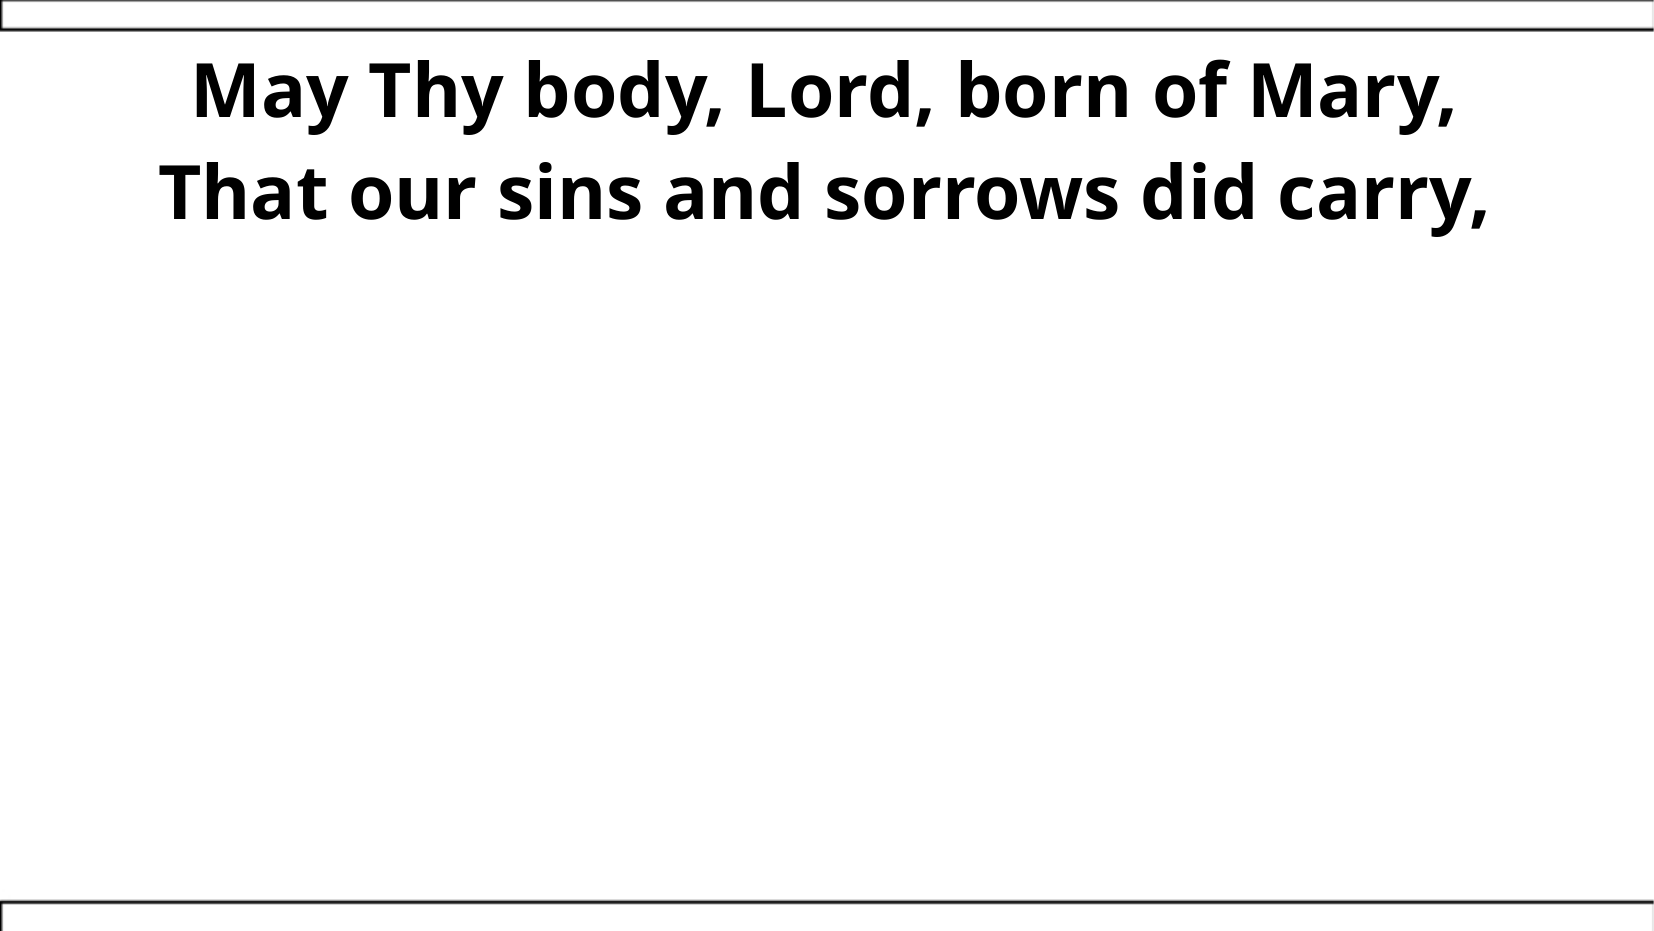

May Thy body, Lord, born of Mary,
That our sins and sorrows did carry,